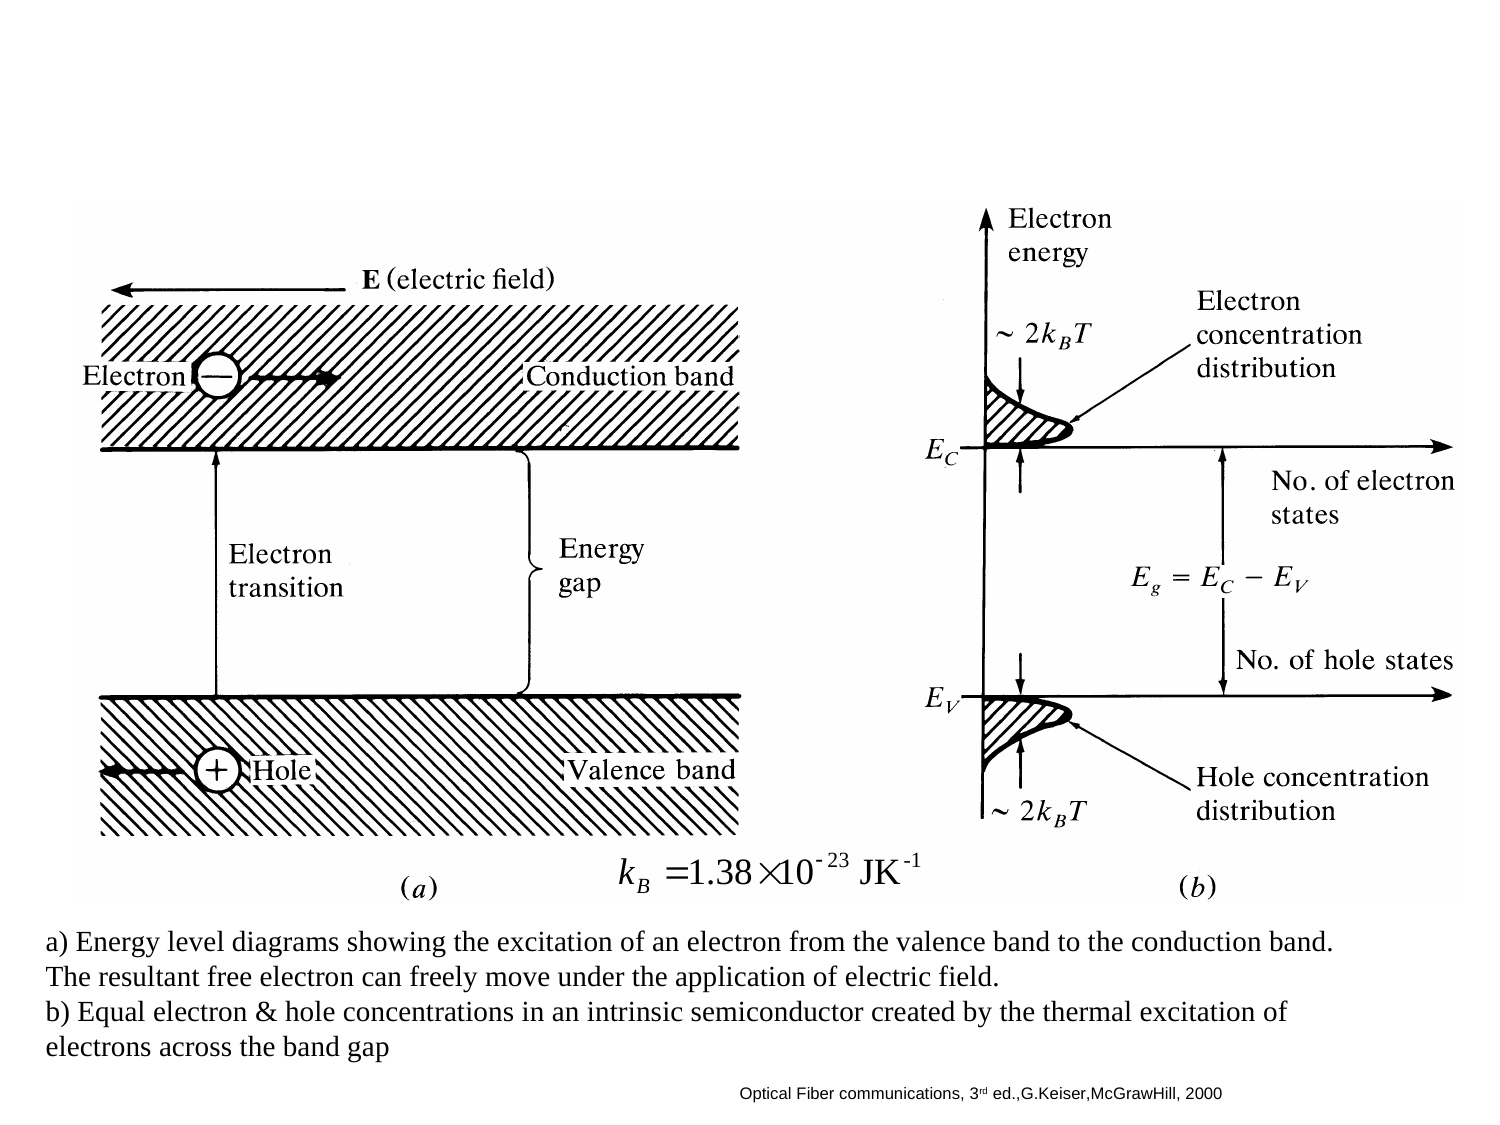

a) Energy level diagrams showing the excitation of an electron from the valence band to the conduction band.
The resultant free electron can freely move under the application of electric field.
b) Equal electron & hole concentrations in an intrinsic semiconductor created by the thermal excitation of
electrons across the band gap
Optical Fiber communications, 3rd ed.,G.Keiser,McGrawHill, 2000